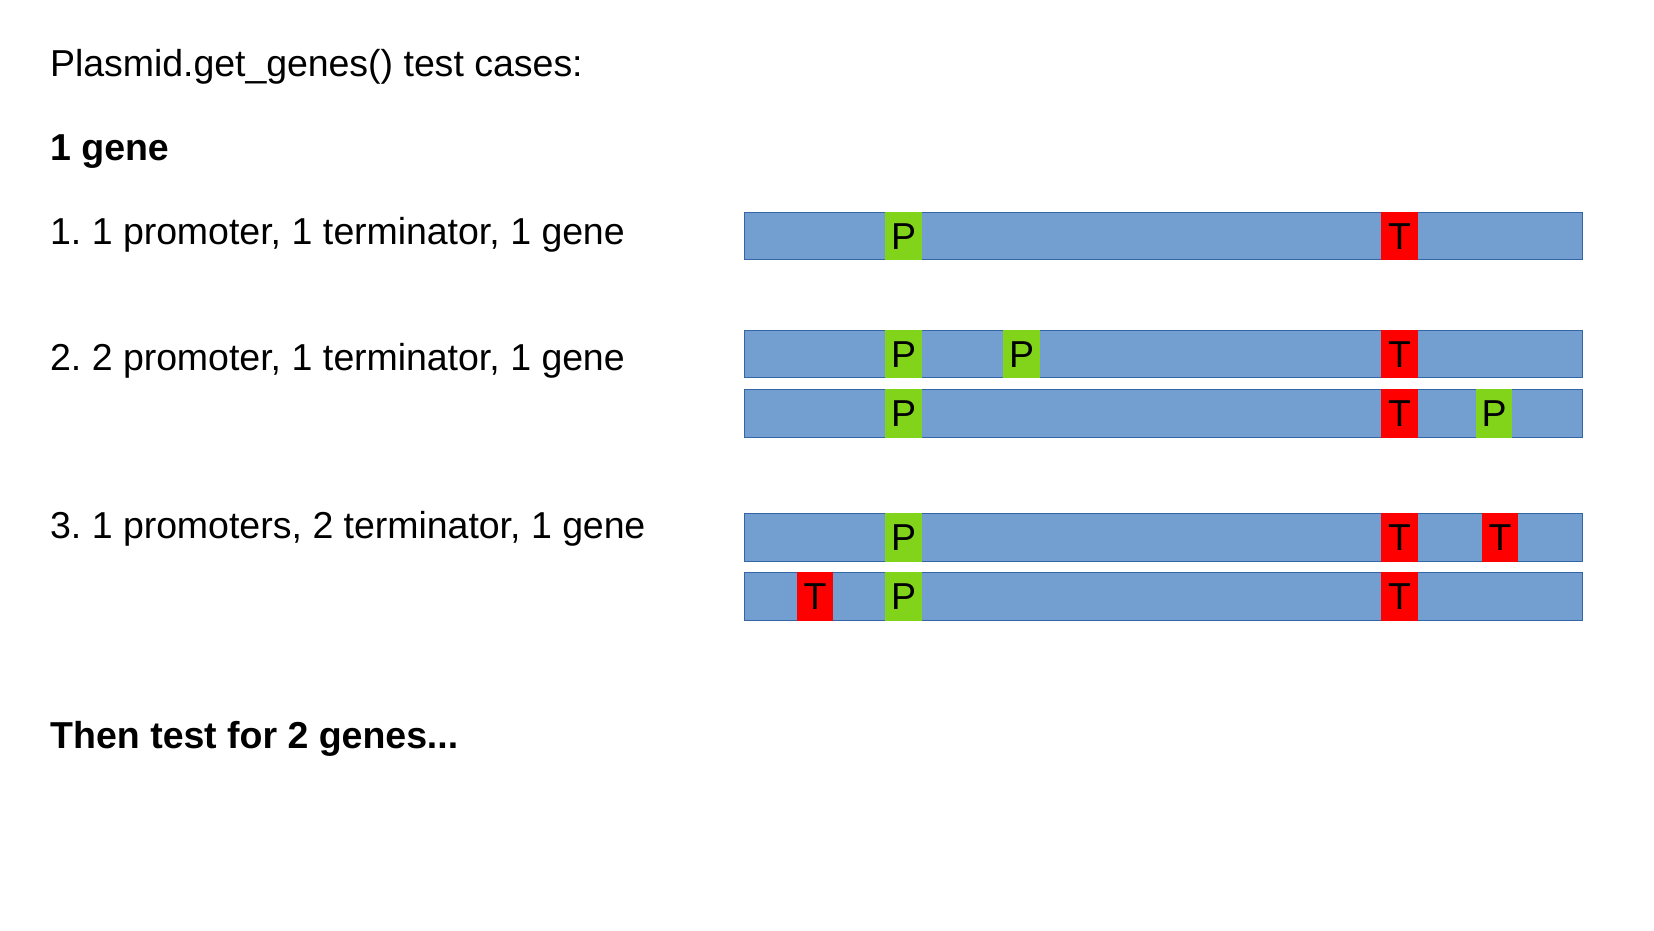

Plasmid.get_genes() test cases:
1 gene
1. 1 promoter, 1 terminator, 1 gene
2. 2 promoter, 1 terminator, 1 gene
3. 1 promoters, 2 terminator, 1 gene
Then test for 2 genes...
P
T
P
P
T
P
T
P
P
T
T
T
P
T